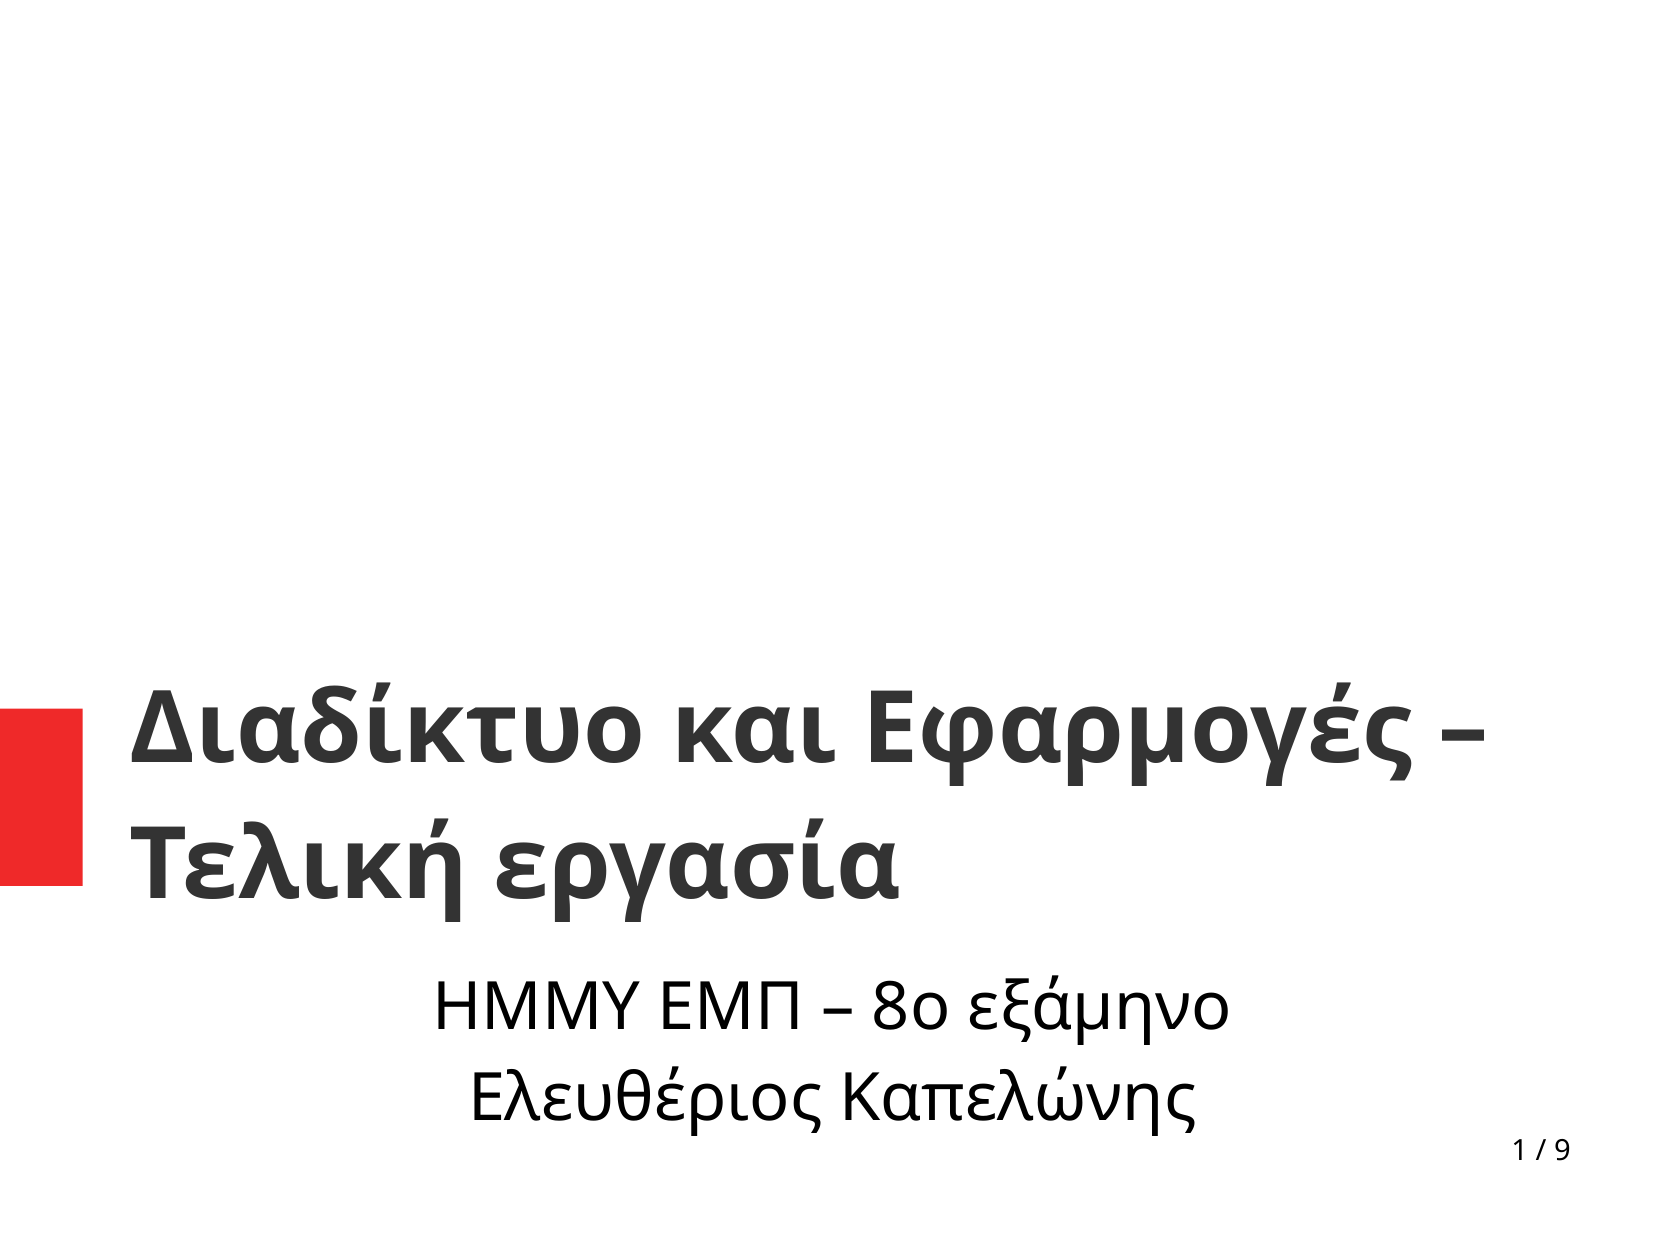

# Διαδίκτυο και Εφαρμογές – Τελική εργασία
ΗΜΜΥ ΕΜΠ – 8ο εξάμηνο
Ελευθέριος Καπελώνης
1